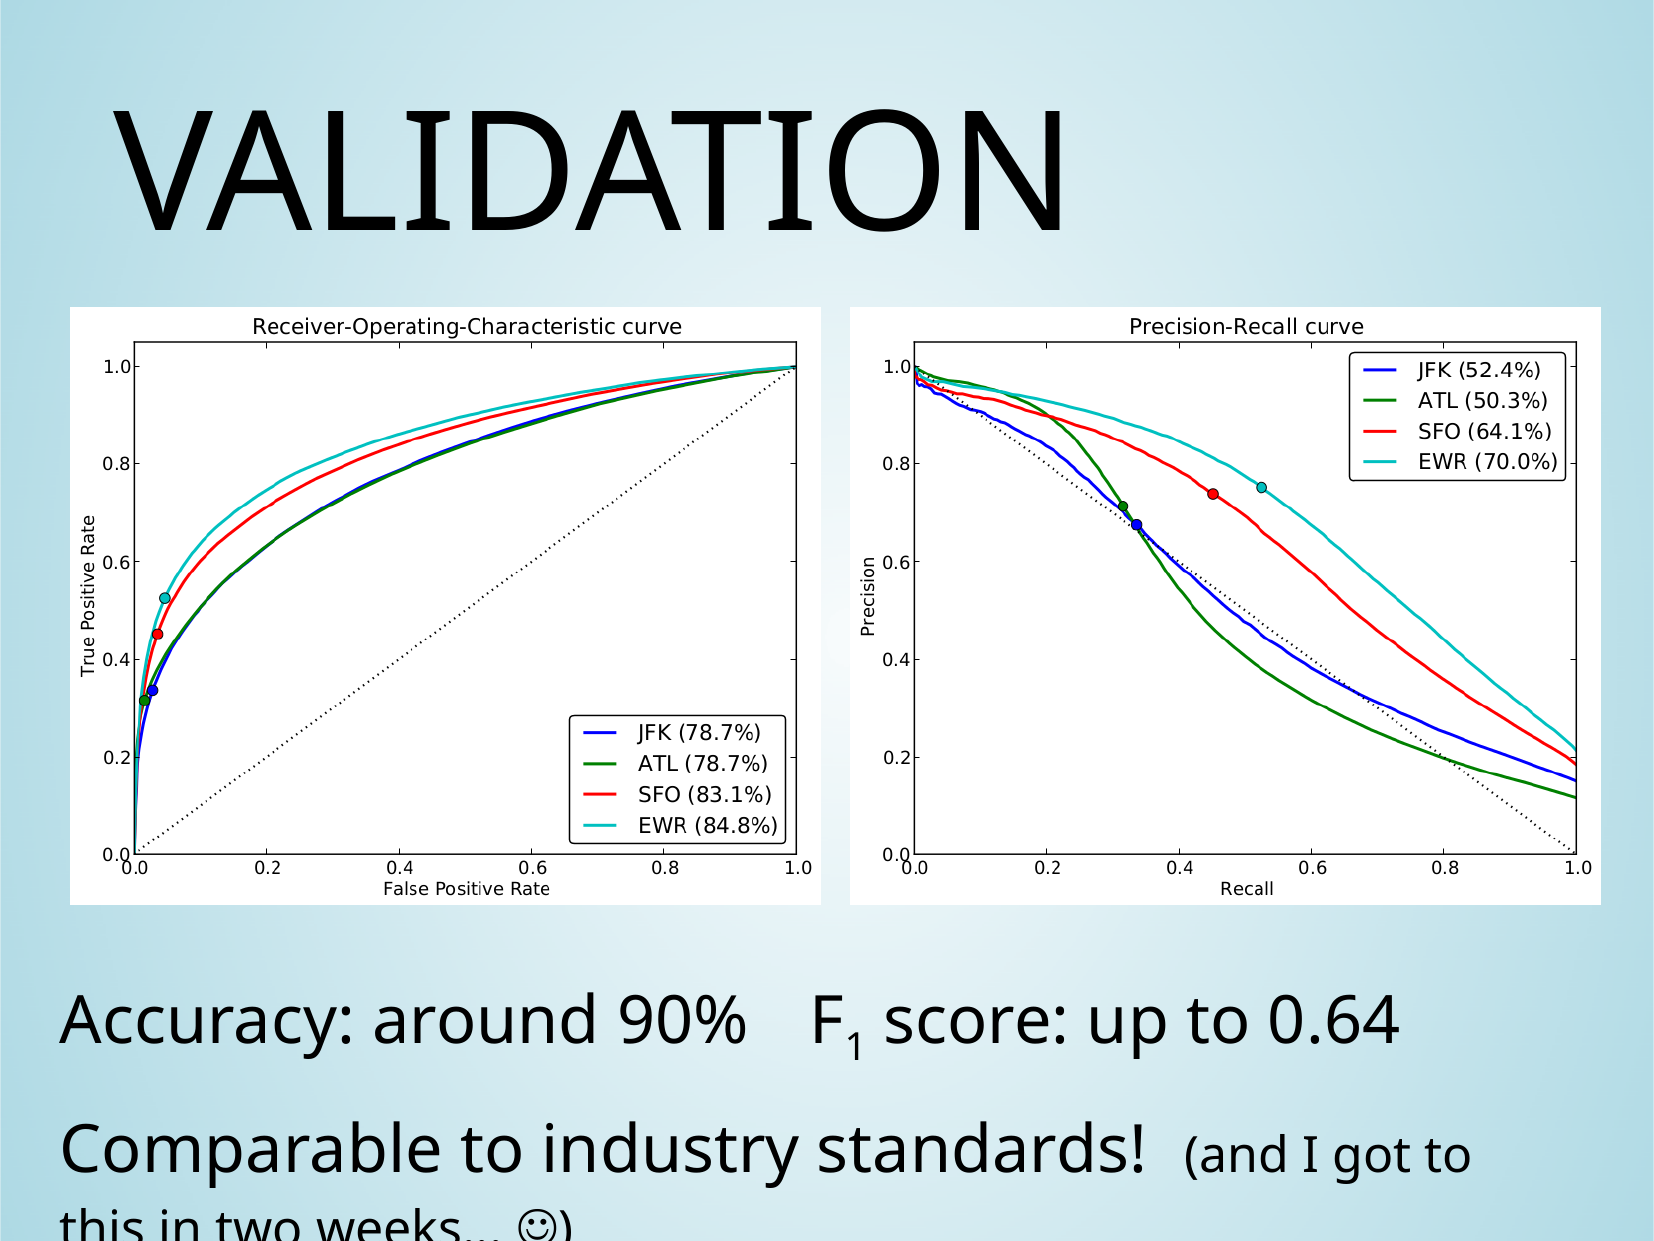

VALIDATION
Accuracy: around 90%	F1 score: up to 0.64
Comparable to industry standards!	(and I got to this in two weeks... ☺)